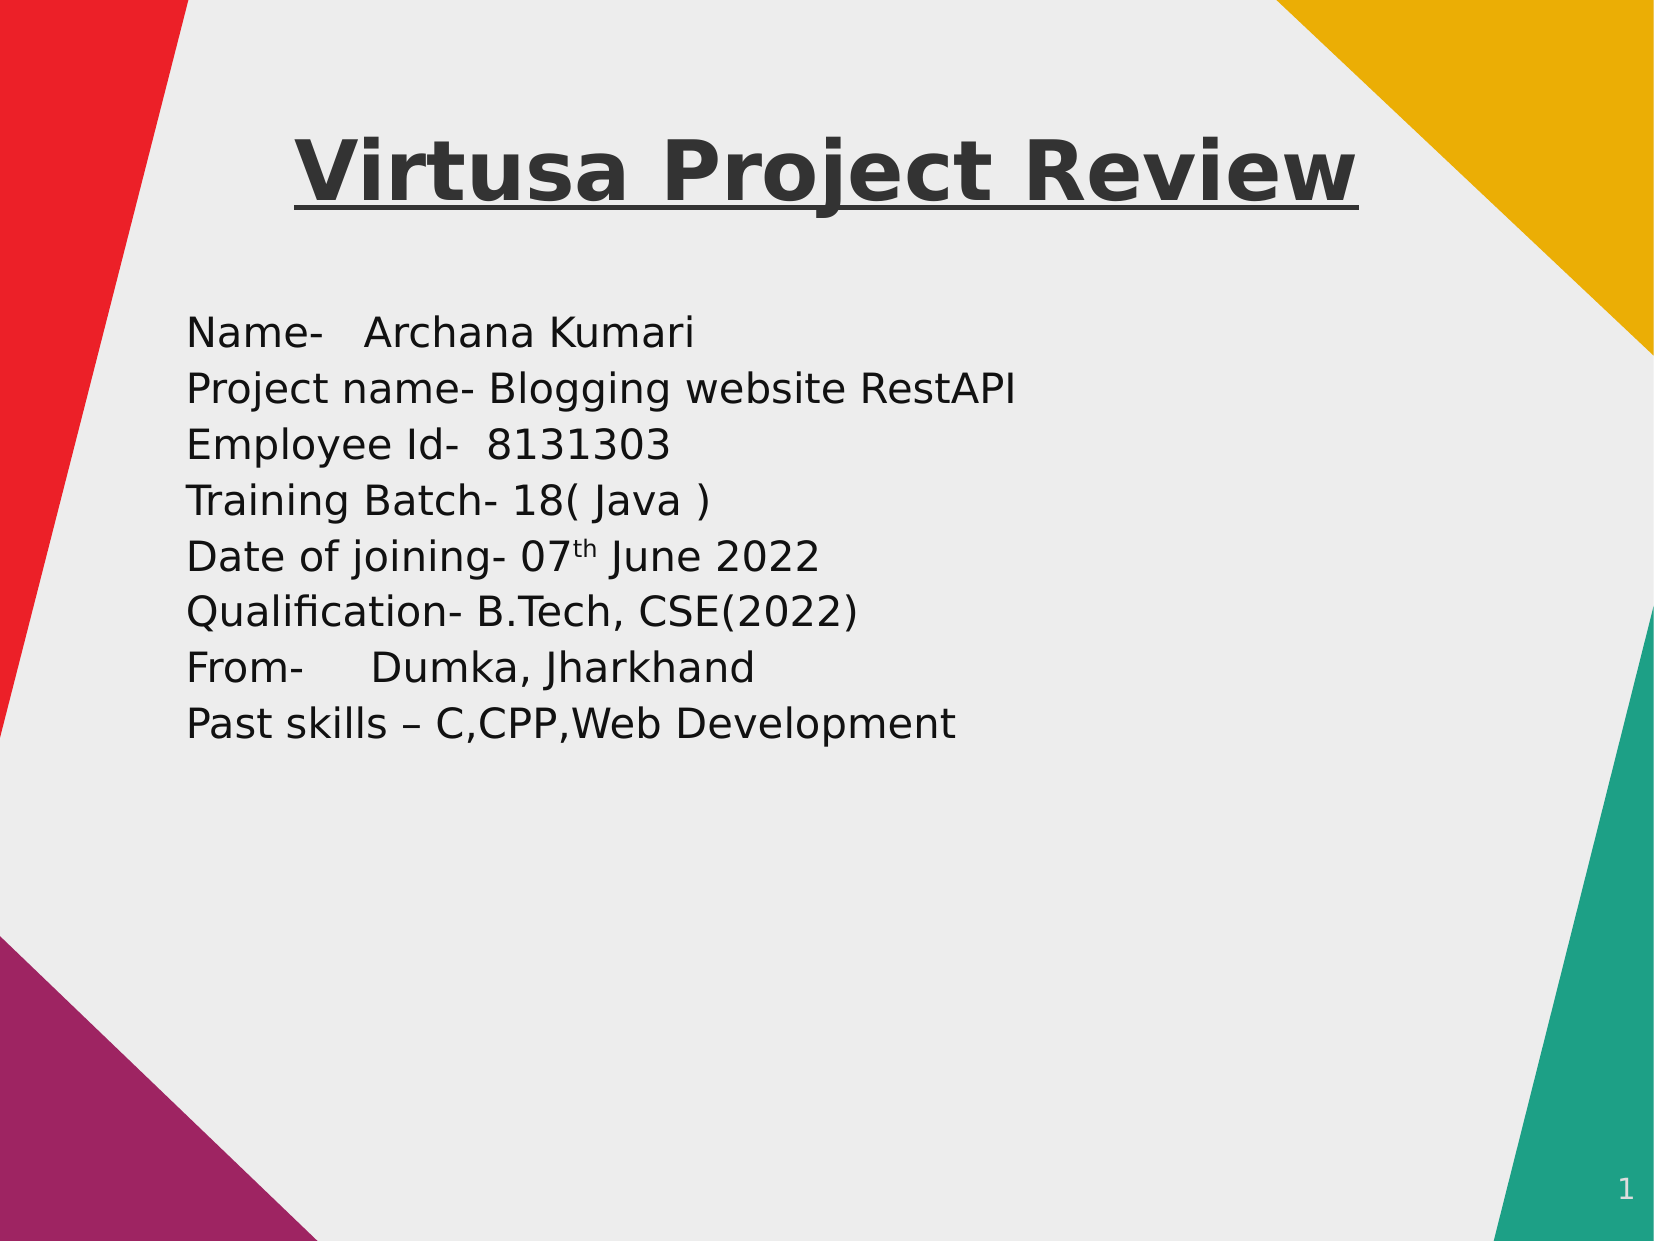

# Virtusa Project Review
Name- Archana Kumari
Project name- Blogging website RestAPI
Employee Id- 8131303
Training Batch- 18( Java )
Date of joining- 07th June 2022
Qualification- B.Tech, CSE(2022)
From- Dumka, Jharkhand
Past skills – C,CPP,Web Development
1